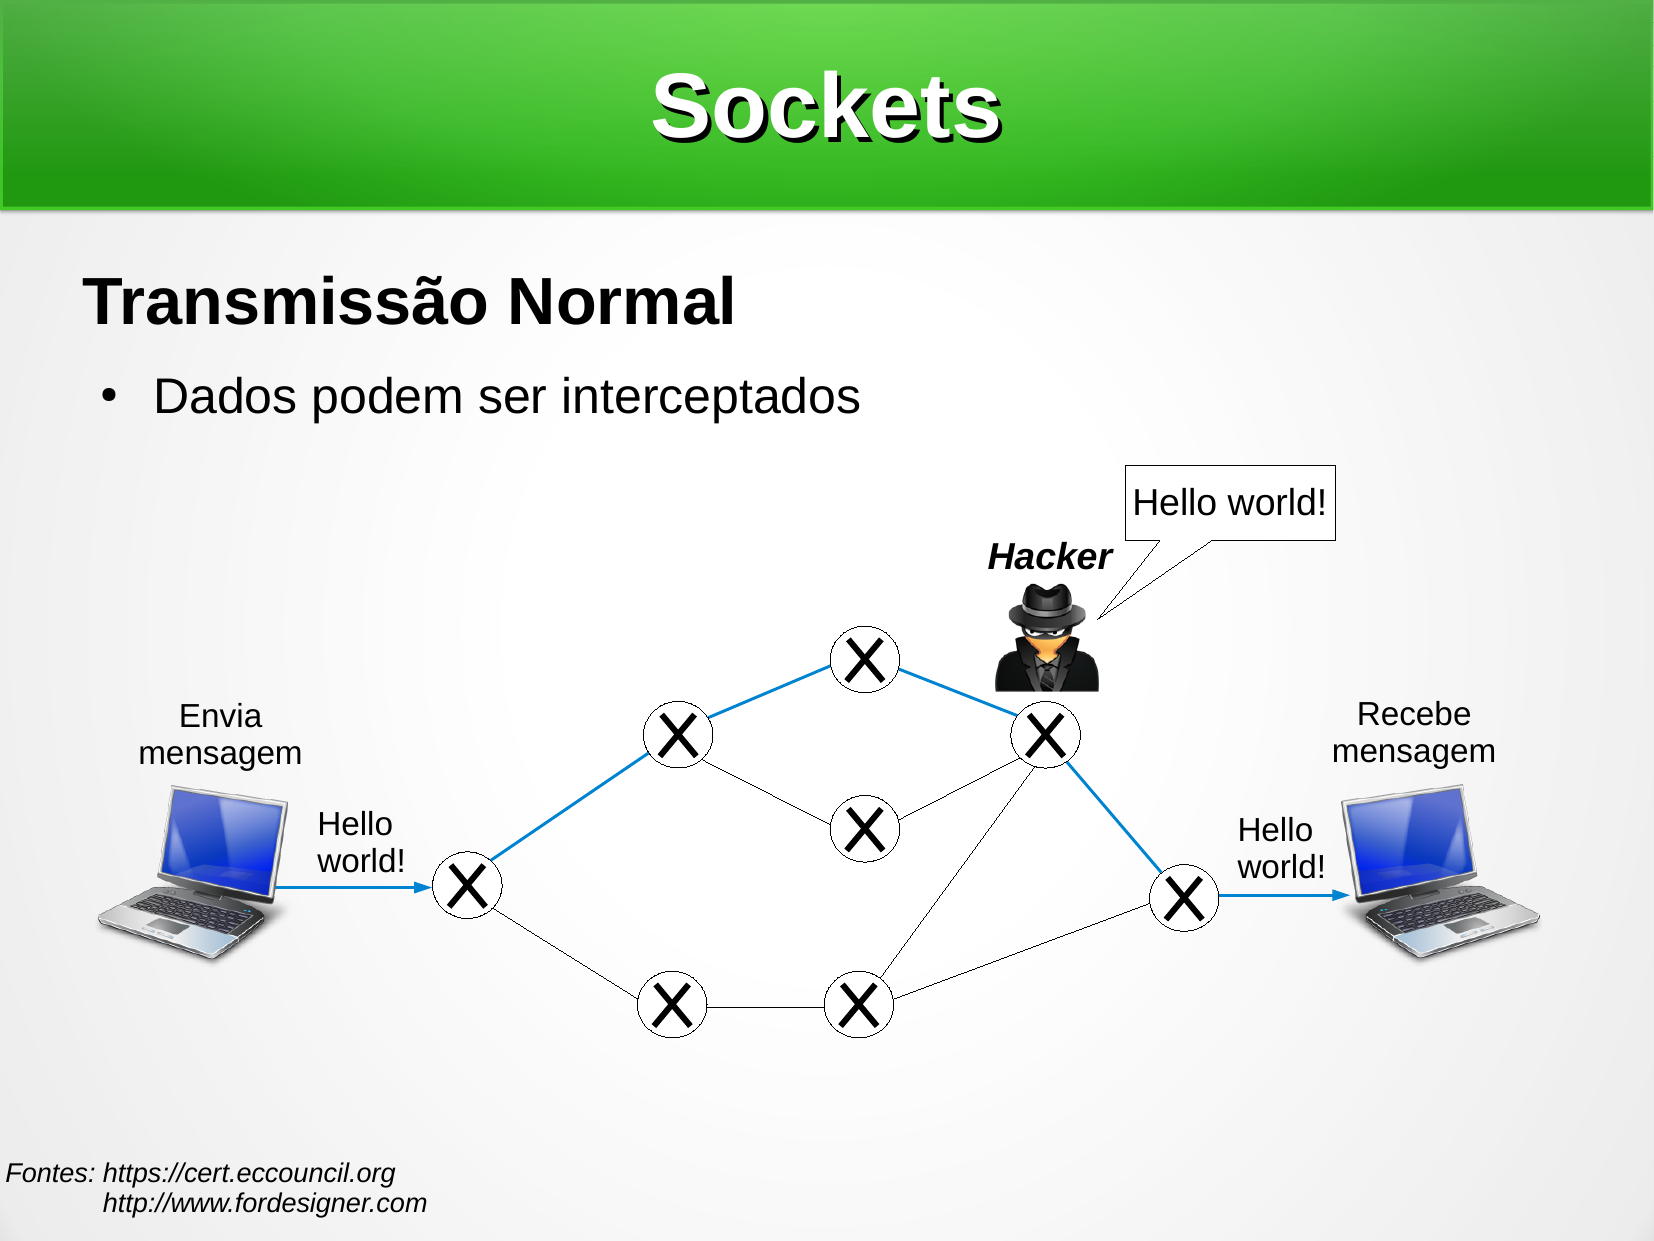

# Sockets
Transmissão Normal
Dados podem ser interceptados
Hello world!
Hacker
Recebe mensagem
Envia mensagem
Hello
world!
Hello
world!
Fontes: https://cert.eccouncil.org
 http://www.fordesigner.com